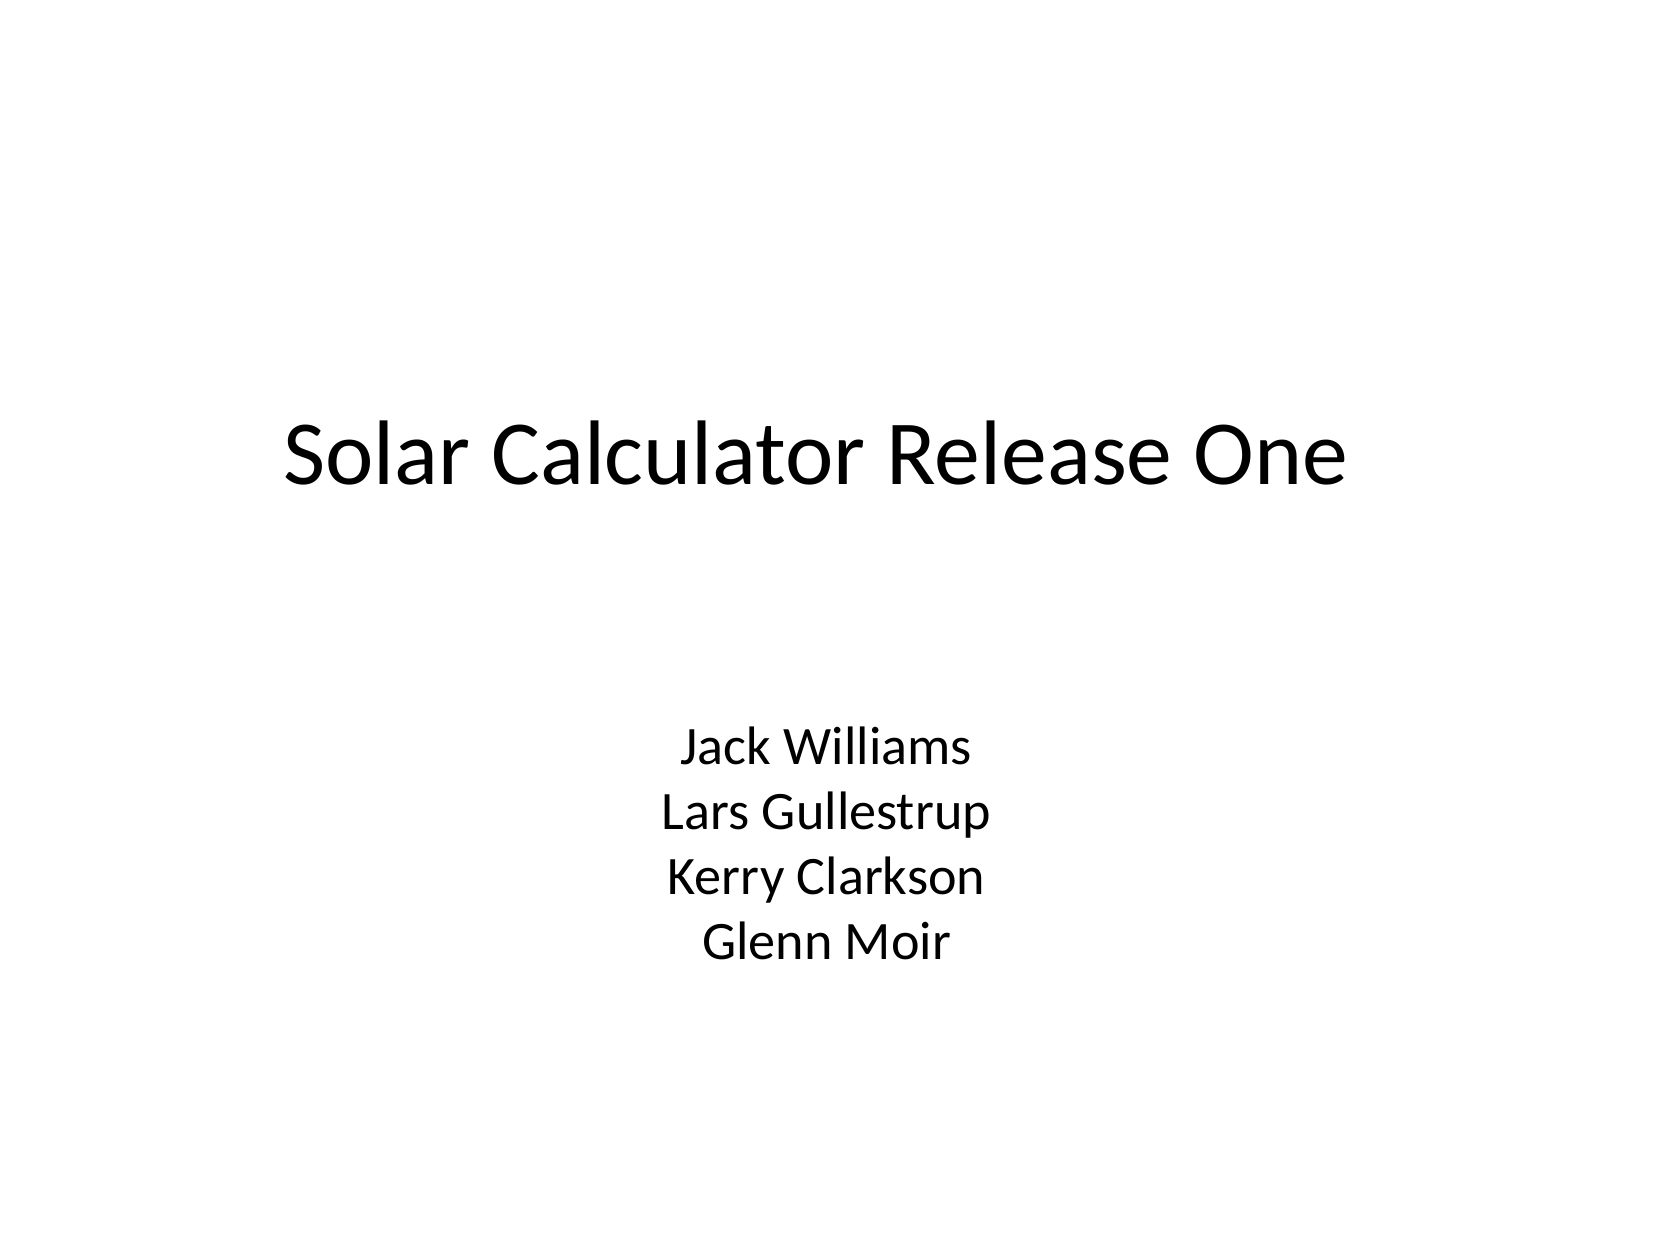

# Solar Calculator Release One
Jack Williams
Lars Gullestrup
Kerry Clarkson
Glenn Moir